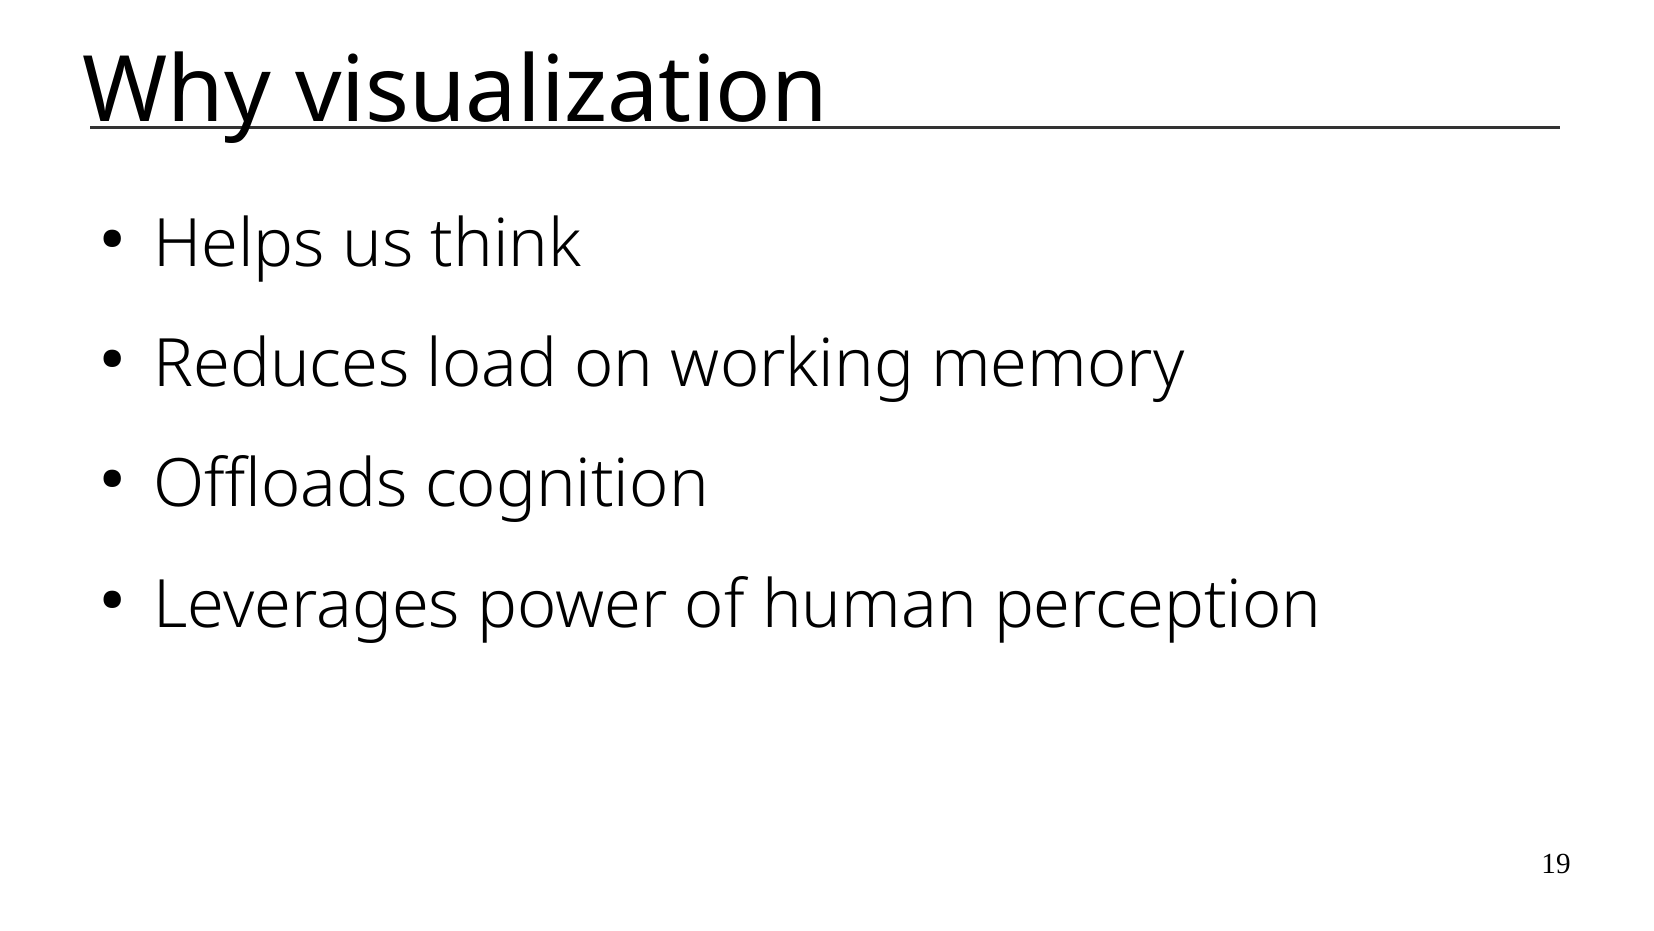

# Why visualization
Helps us think
Reduces load on working memory
Offloads cognition
Leverages power of human perception
19